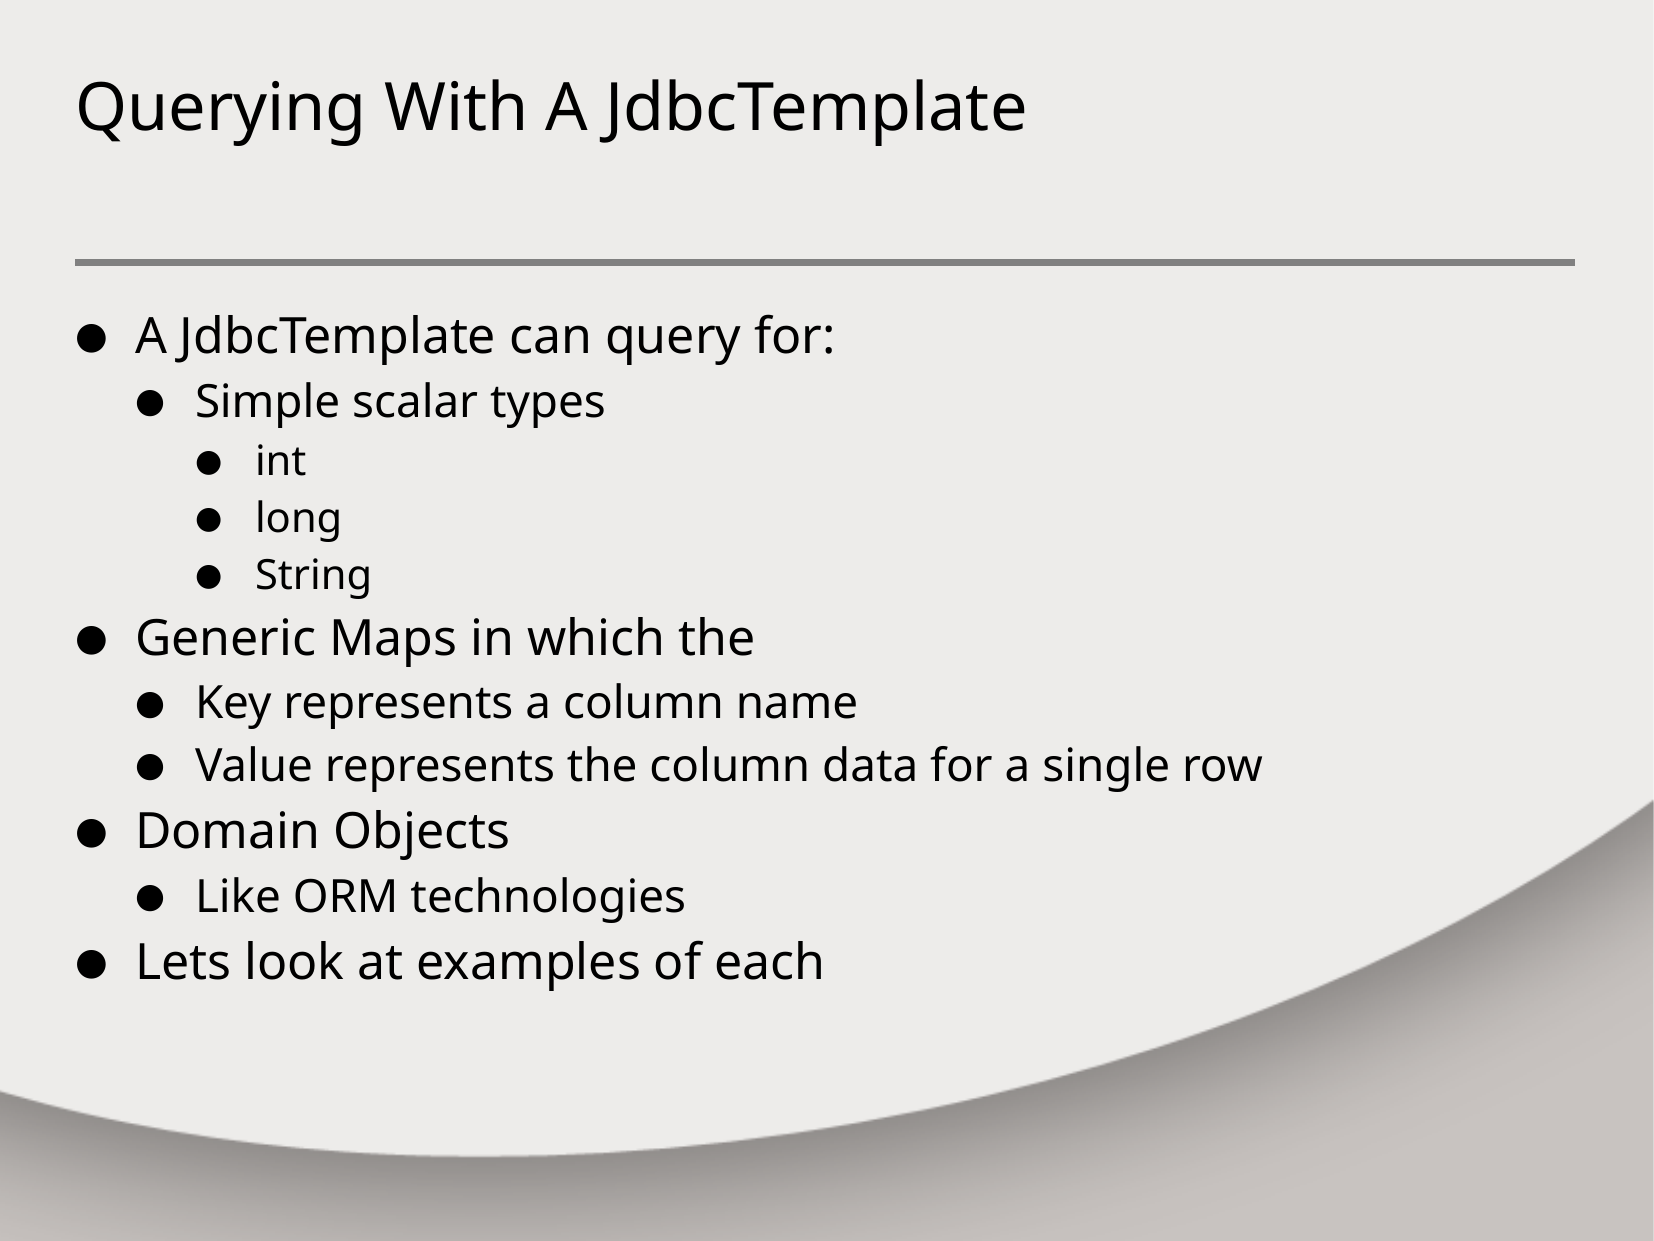

# Querying With A JdbcTemplate
A JdbcTemplate can query for:
Simple scalar types
int
long
String
Generic Maps in which the
Key represents a column name
Value represents the column data for a single row
Domain Objects
Like ORM technologies
Lets look at examples of each